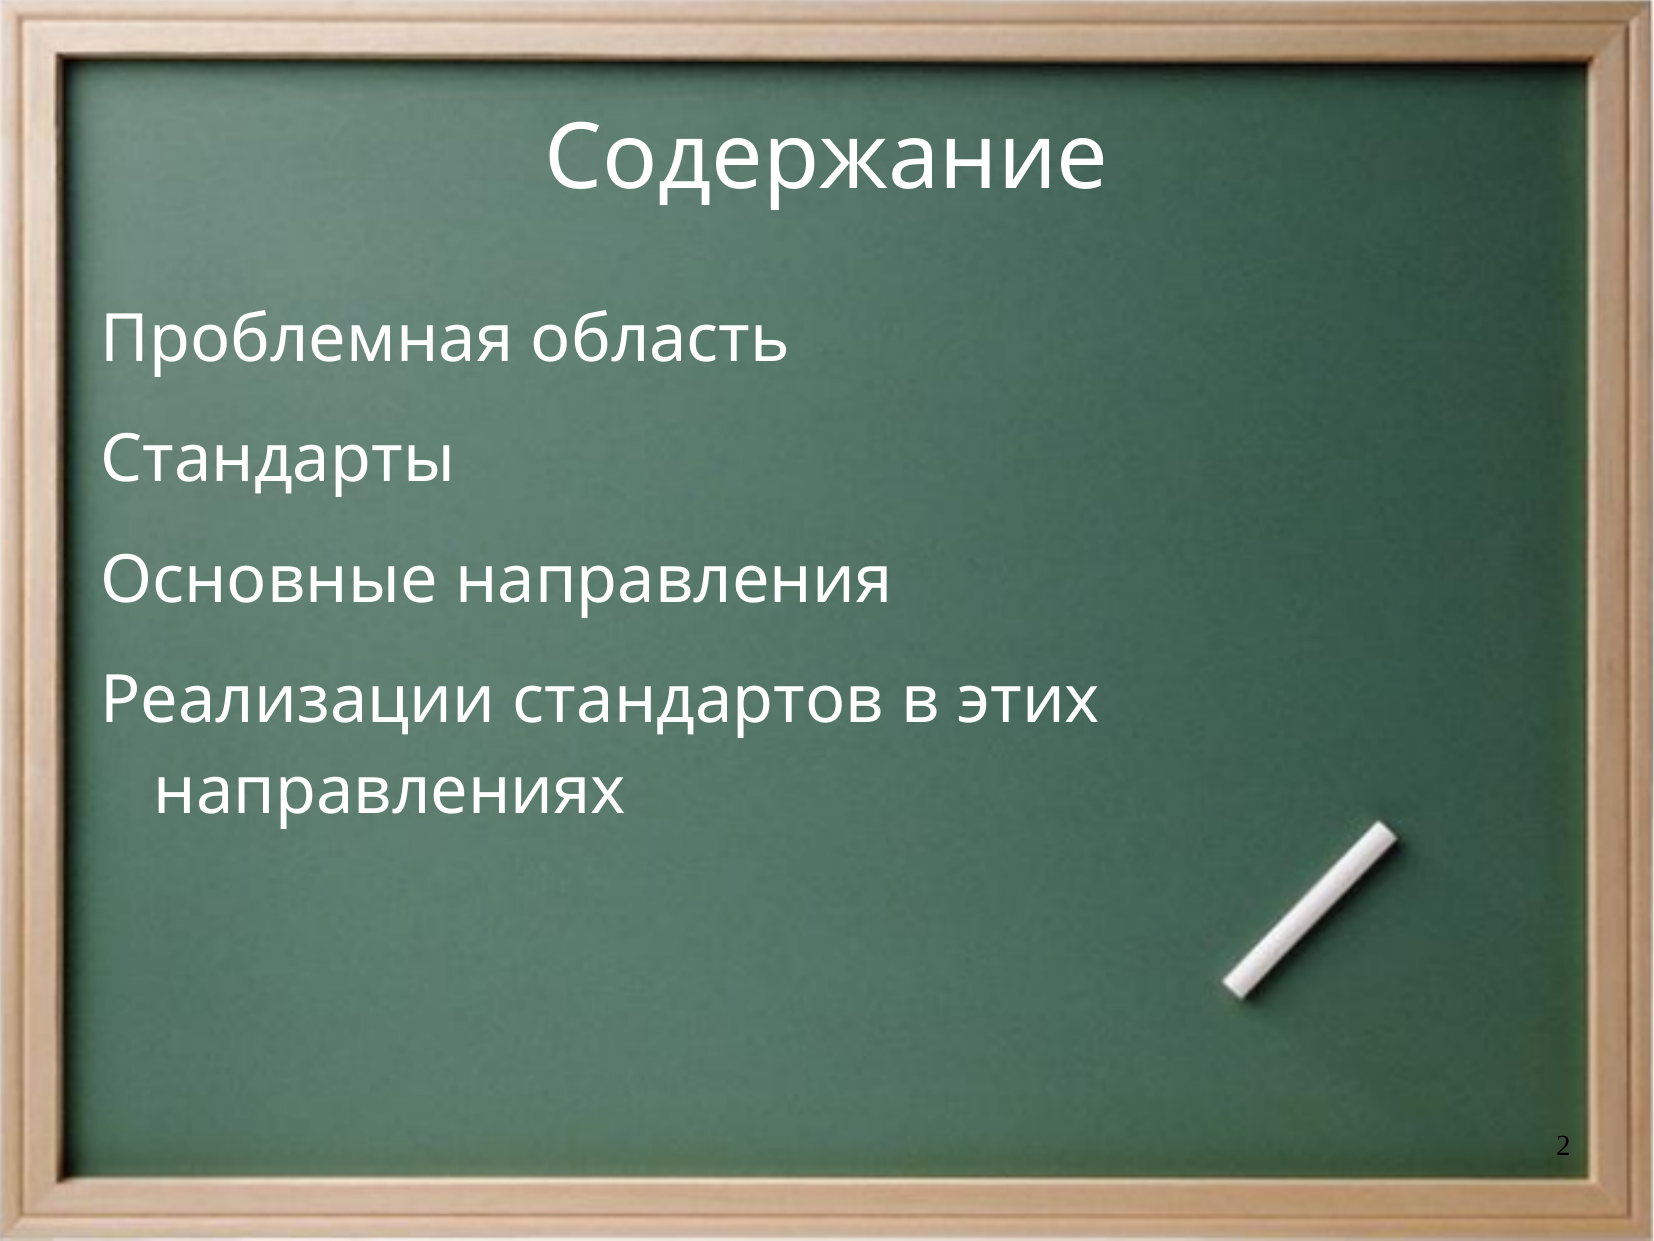

# Содержание
Проблемная область
Стандарты
Основные направления
Реализации стандартов в этих направлениях
2